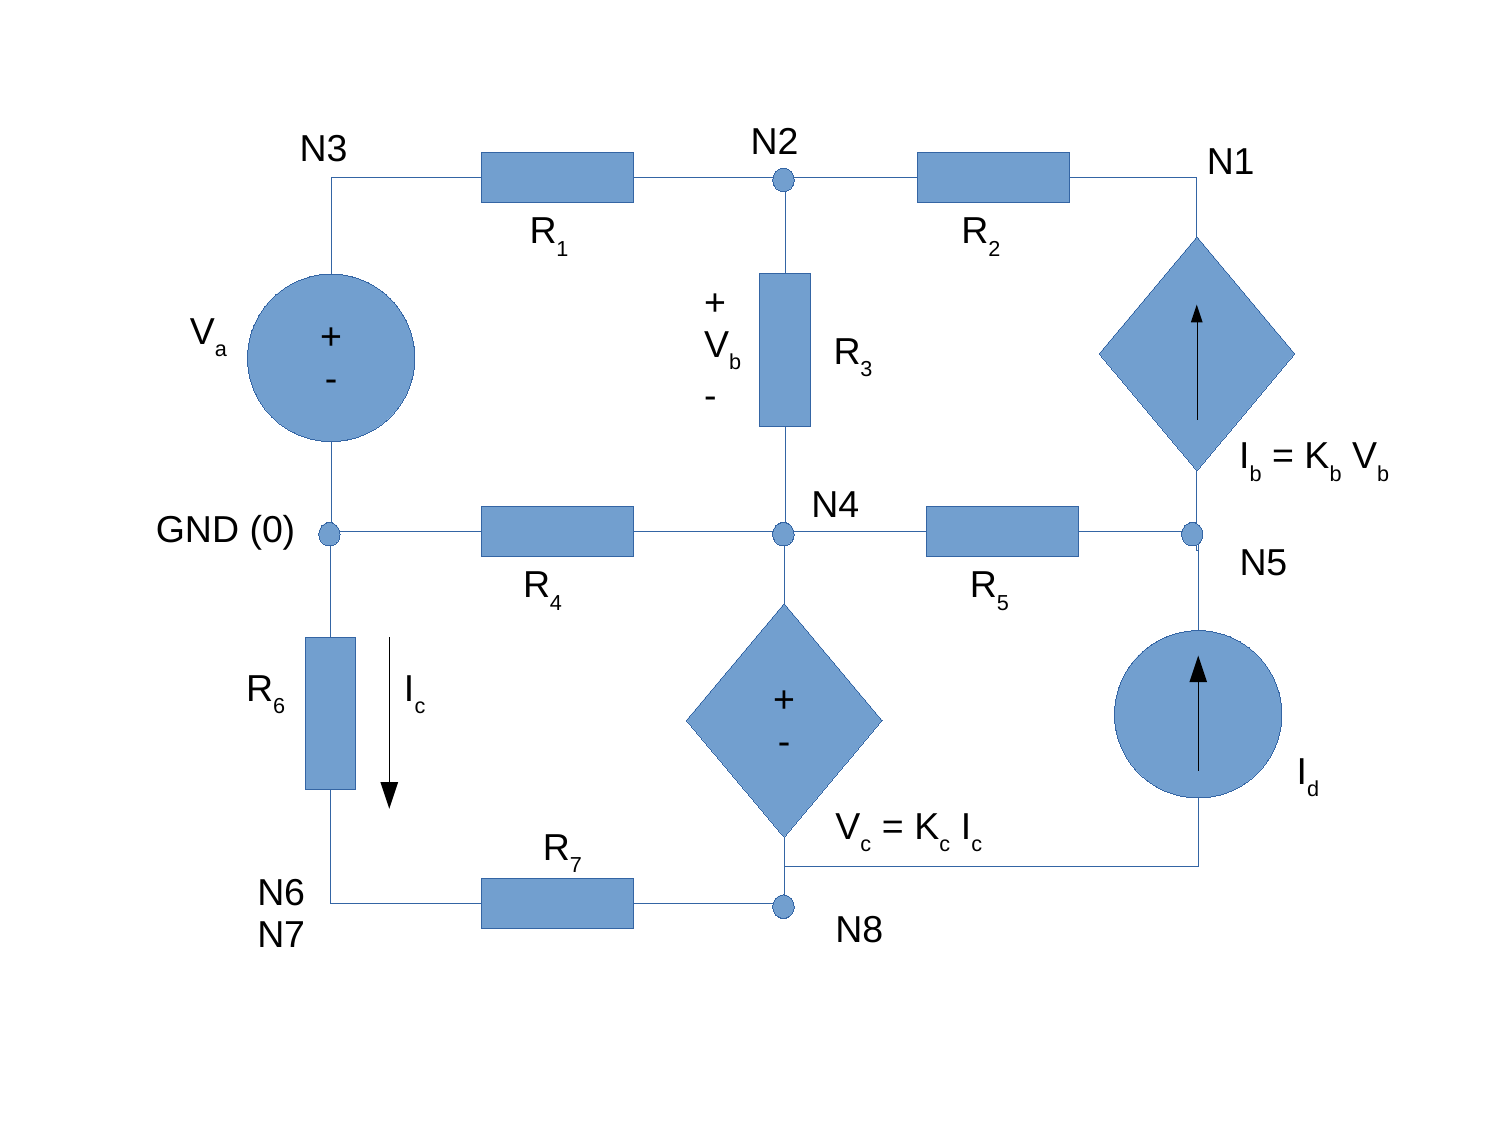

N2
N3
N1
R1
R2
+
Vb
-
+
-
Va
R3
Ib = Kb Vb
N4
GND (0)
N5
R4
R5
+
-
R6
Ic
Id
Vc = Kc Ic
R7
N6
N7
N8
88888888888888888888888888888888888888888888888888888888888888
bla
1